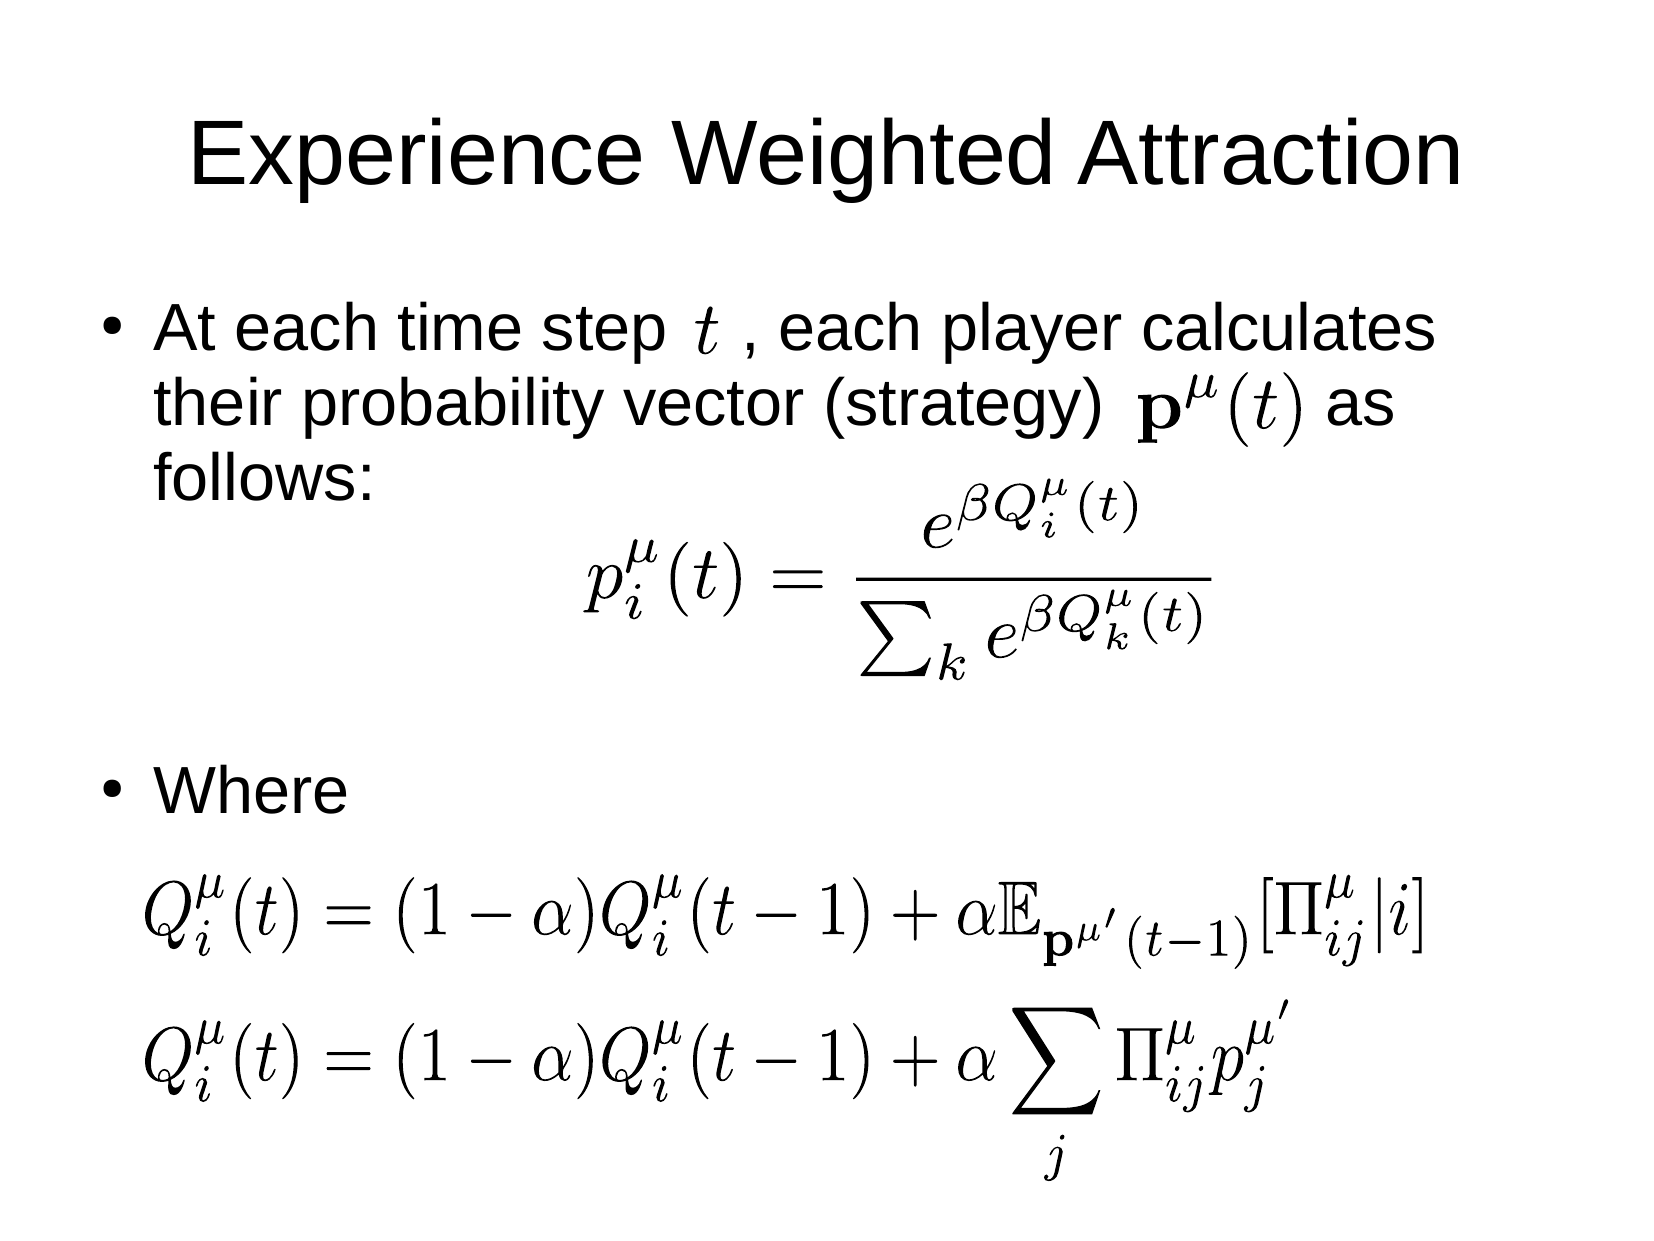

# Experience Weighted Attraction
At each time step , each player calculates their probability vector (strategy) as follows:
Where